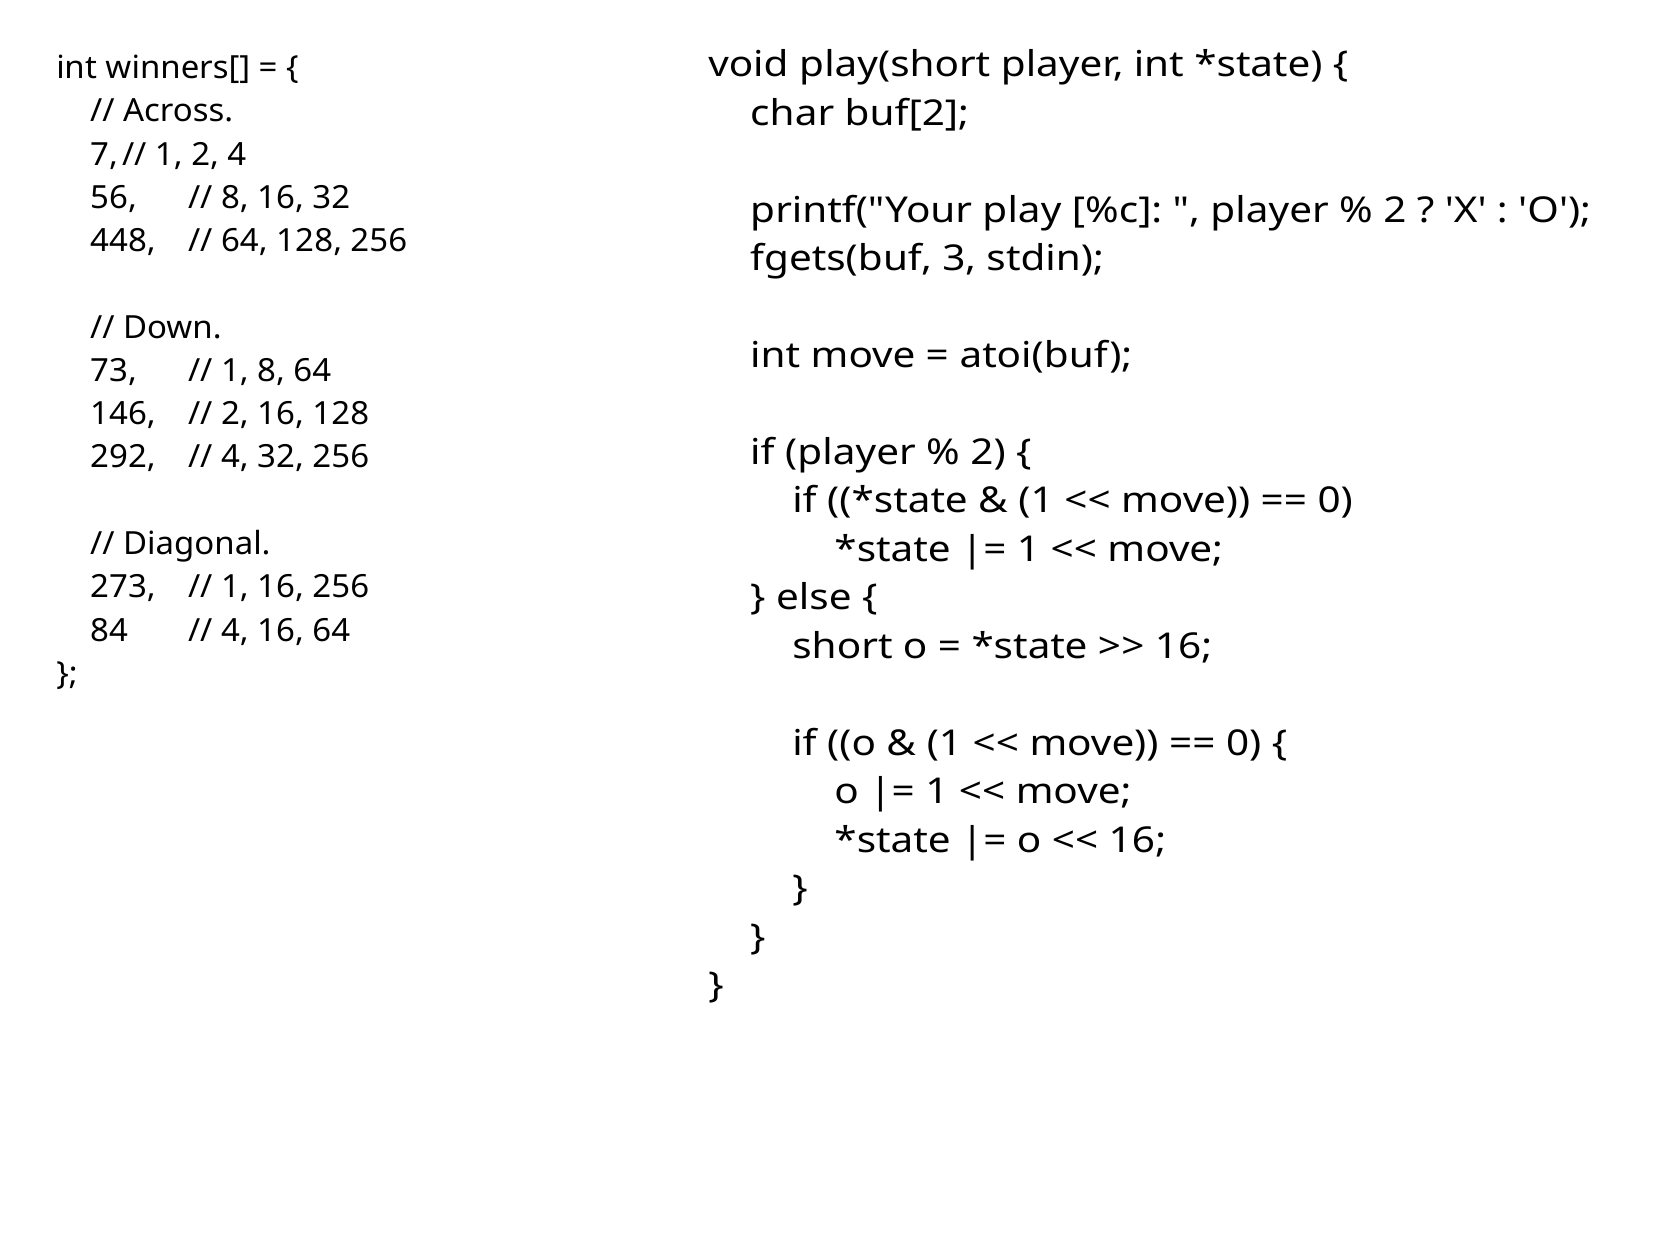

void play(short player, int *state) {
 char buf[2];
 printf("Your play [%c]: ", player % 2 ? 'X' : 'O');
 fgets(buf, 3, stdin);
 int move = atoi(buf);
 if (player % 2) {
 if ((*state & (1 << move)) == 0)
 *state |= 1 << move;
 } else {
 short o = *state >> 16;
 if ((o & (1 << move)) == 0) {
 o |= 1 << move;
 *state |= o << 16;
 }
 }
}
int winners[] = {
 // Across.
 7,			// 1, 2, 4
 56,		// 8, 16, 32
 448,		// 64, 128, 256
 // Down.
 73, 		// 1, 8, 64
 146,		// 2, 16, 128
 292,		// 4, 32, 256
 // Diagonal.
 273,		// 1, 16, 256
 84		// 4, 16, 64
};